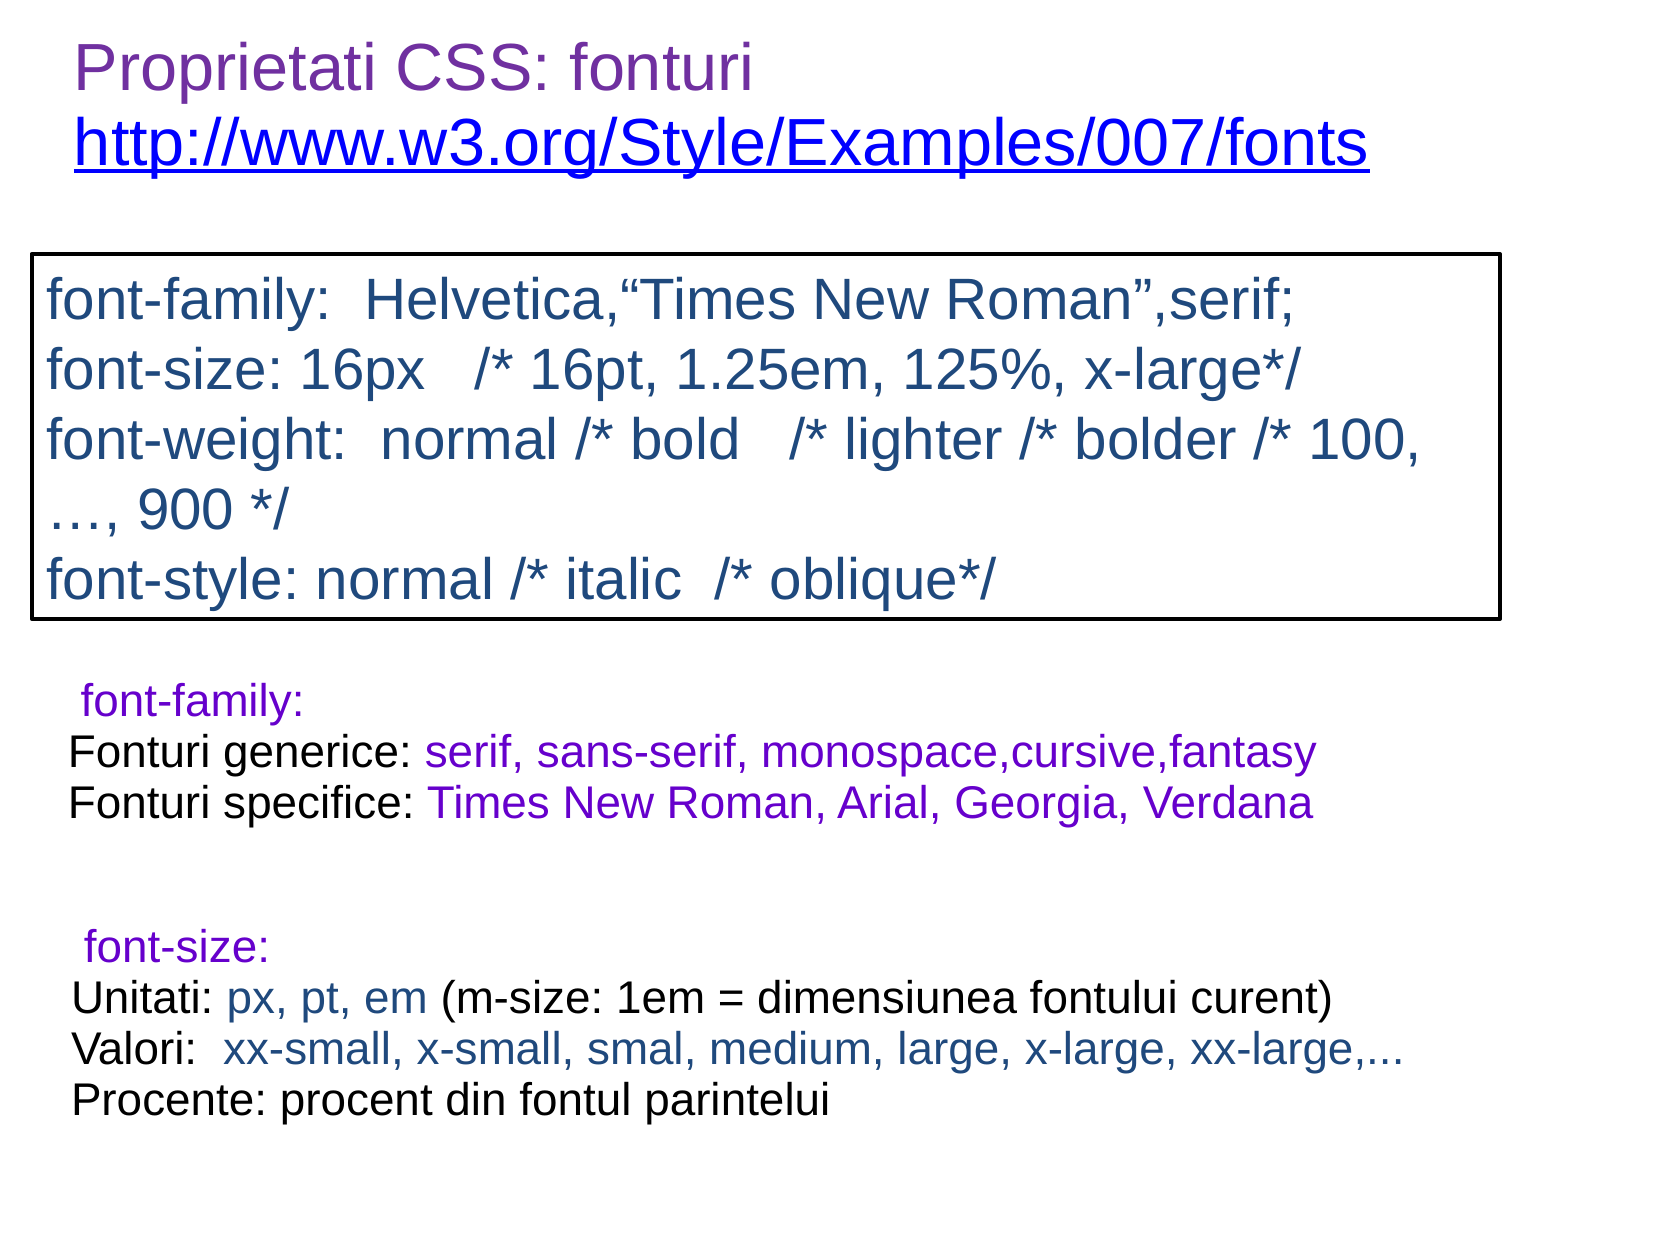

Proprietati CSS: fonturi
http://www.w3.org/Style/Examples/007/fonts
font-family: Helvetica,“Times New Roman”,serif;
font-size: 16px /* 16pt, 1.25em, 125%, x-large*/
font-weight: normal /* bold /* lighter /* bolder /* 100, …, 900 */
font-style: normal /* italic /* oblique*/
 font-family:
Fonturi generice: serif, sans-serif, monospace,cursive,fantasy
Fonturi specifice: Times New Roman, Arial, Georgia, Verdana
 font-size:
Unitati: px, pt, em (m-size: 1em = dimensiunea fontului curent)
Valori: xx-small, x-small, smal, medium, large, x-large, xx-large,...
Procente: procent din fontul parintelui